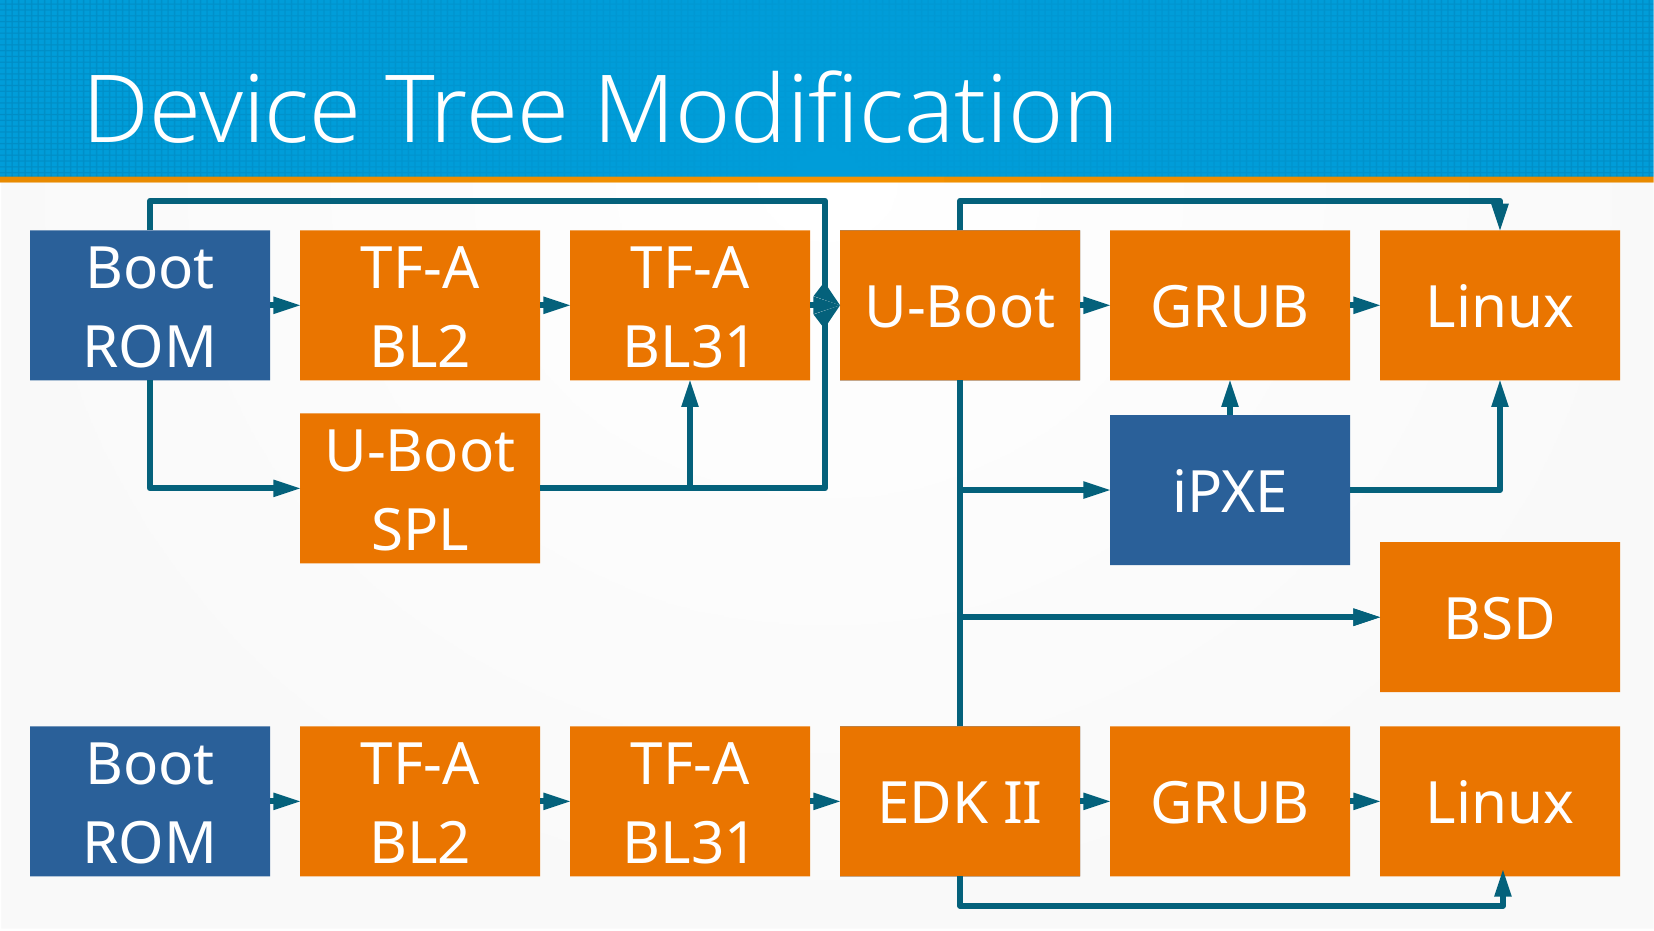

# Device Tree Modification
Boot
ROM
TF-A
BL2
TF-A
BL31
U-Boot
U-Boot
GRUB
Linux
U-Boot
SPL
iPXE
BSD
Boot
ROM
TF-A
BL2
TF-A
BL31
U-Boot
EDK II
GRUB
Linux